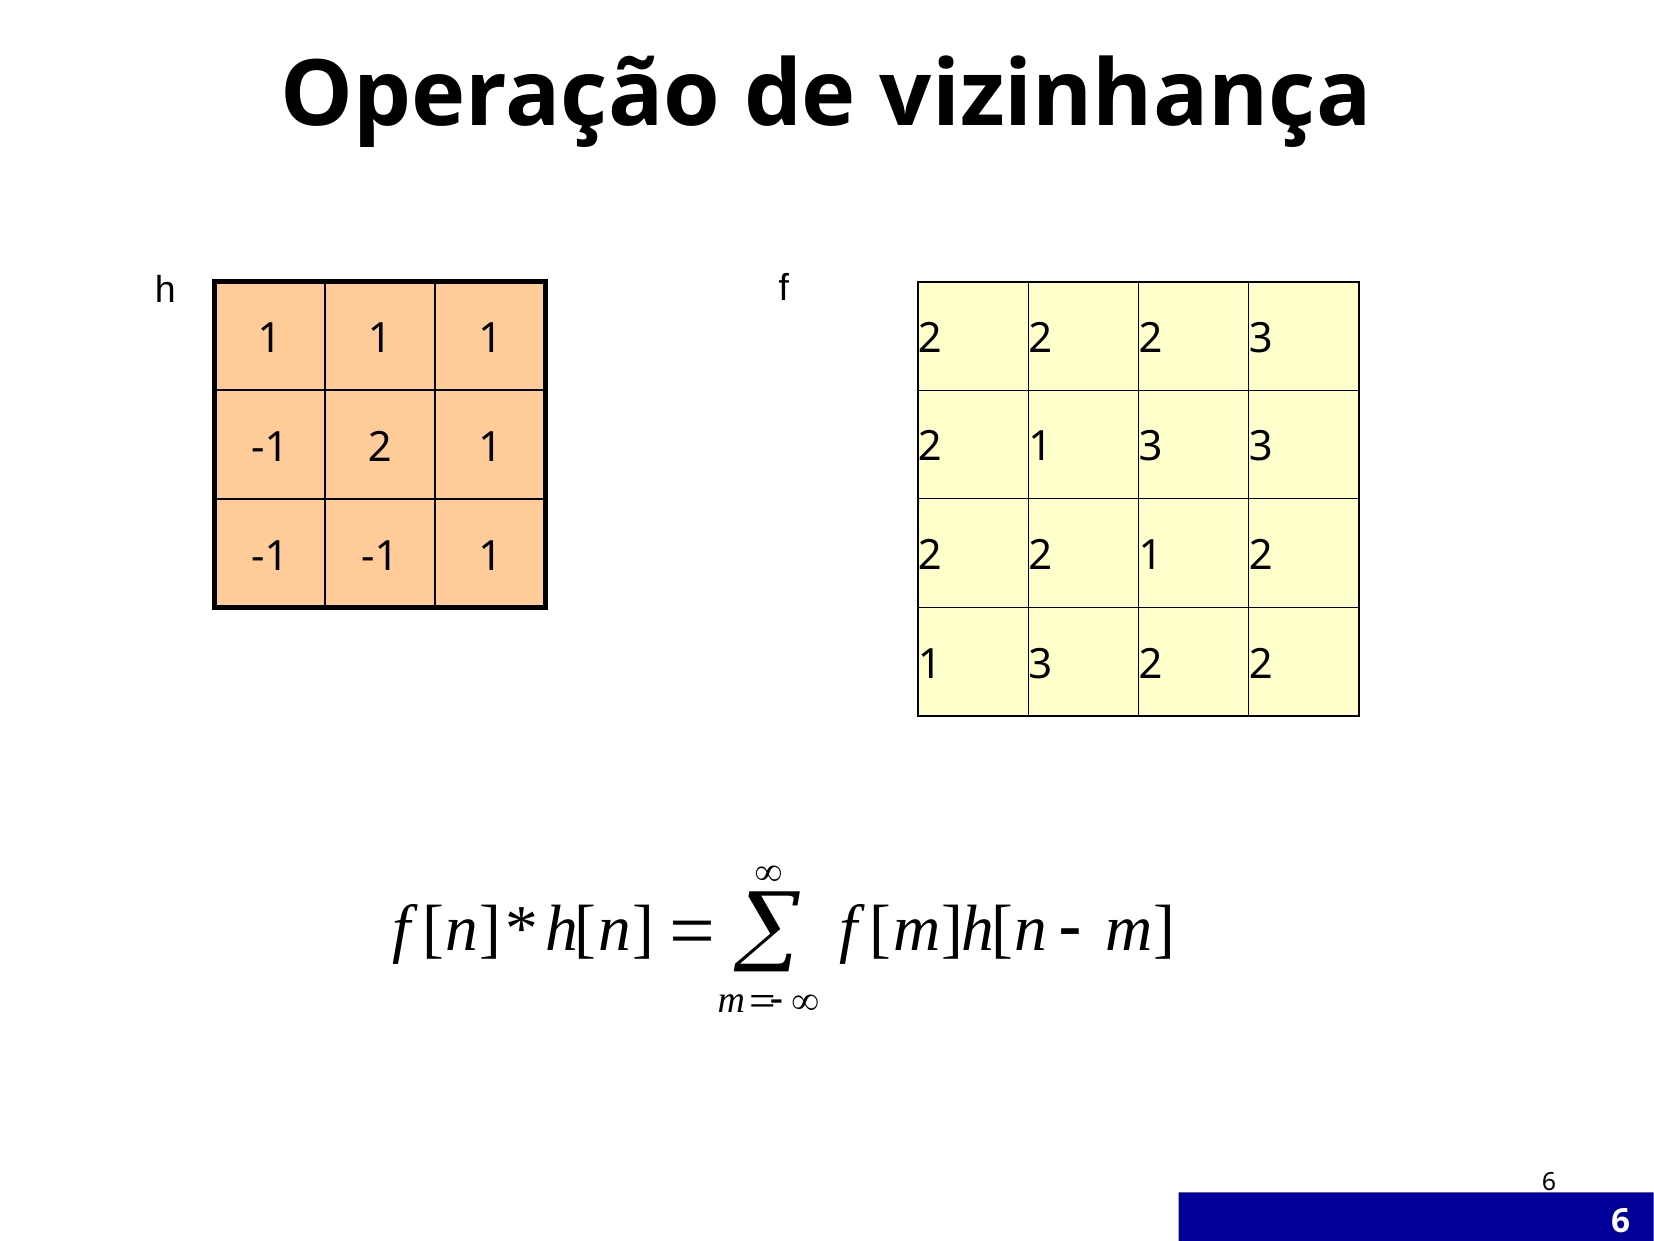

Operação de vizinhança
# Exemplo
f
h
1
1
1
-1
2
1
-1
-1
1
| 2 | 2 | 2 | 3 |
| --- | --- | --- | --- |
| 2 | 1 | 3 | 3 |
| 2 | 2 | 1 | 2 |
| 1 | 3 | 2 | 2 |